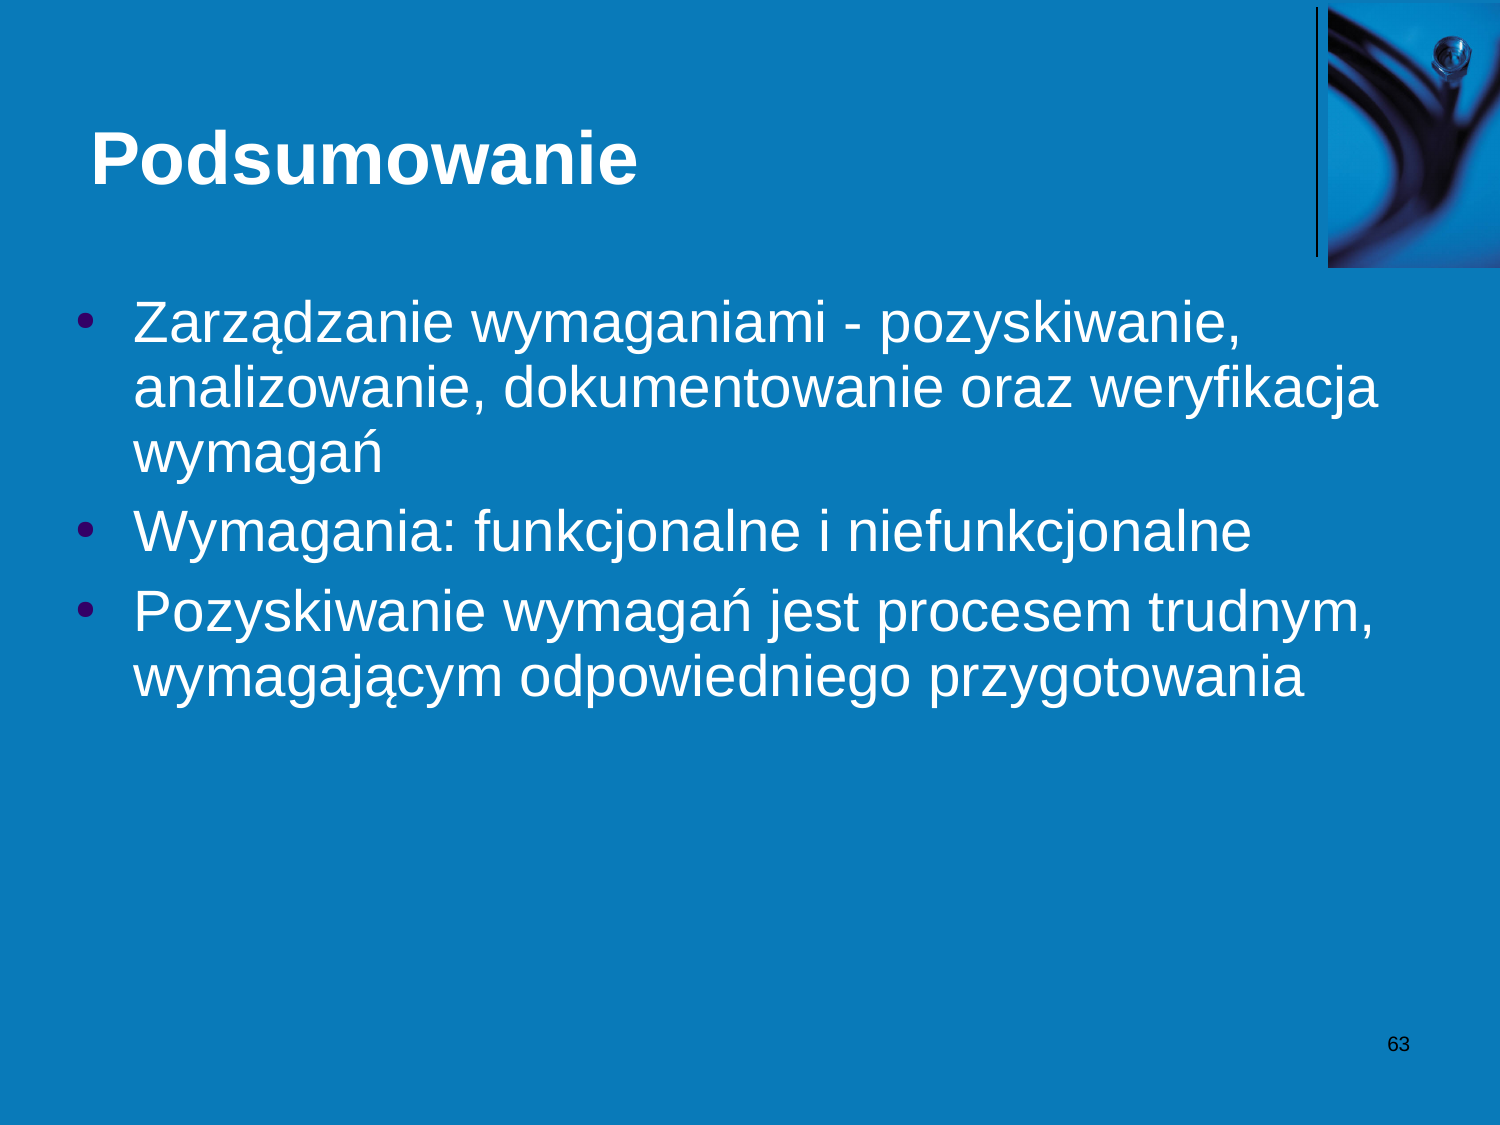

# Podsumowanie
Zarządzanie wymaganiami - pozyskiwanie, analizowanie, dokumentowanie oraz weryfikacja wymagań
Wymagania: funkcjonalne i niefunkcjonalne
Pozyskiwanie wymagań jest procesem trudnym, wymagającym odpowiedniego przygotowania
63